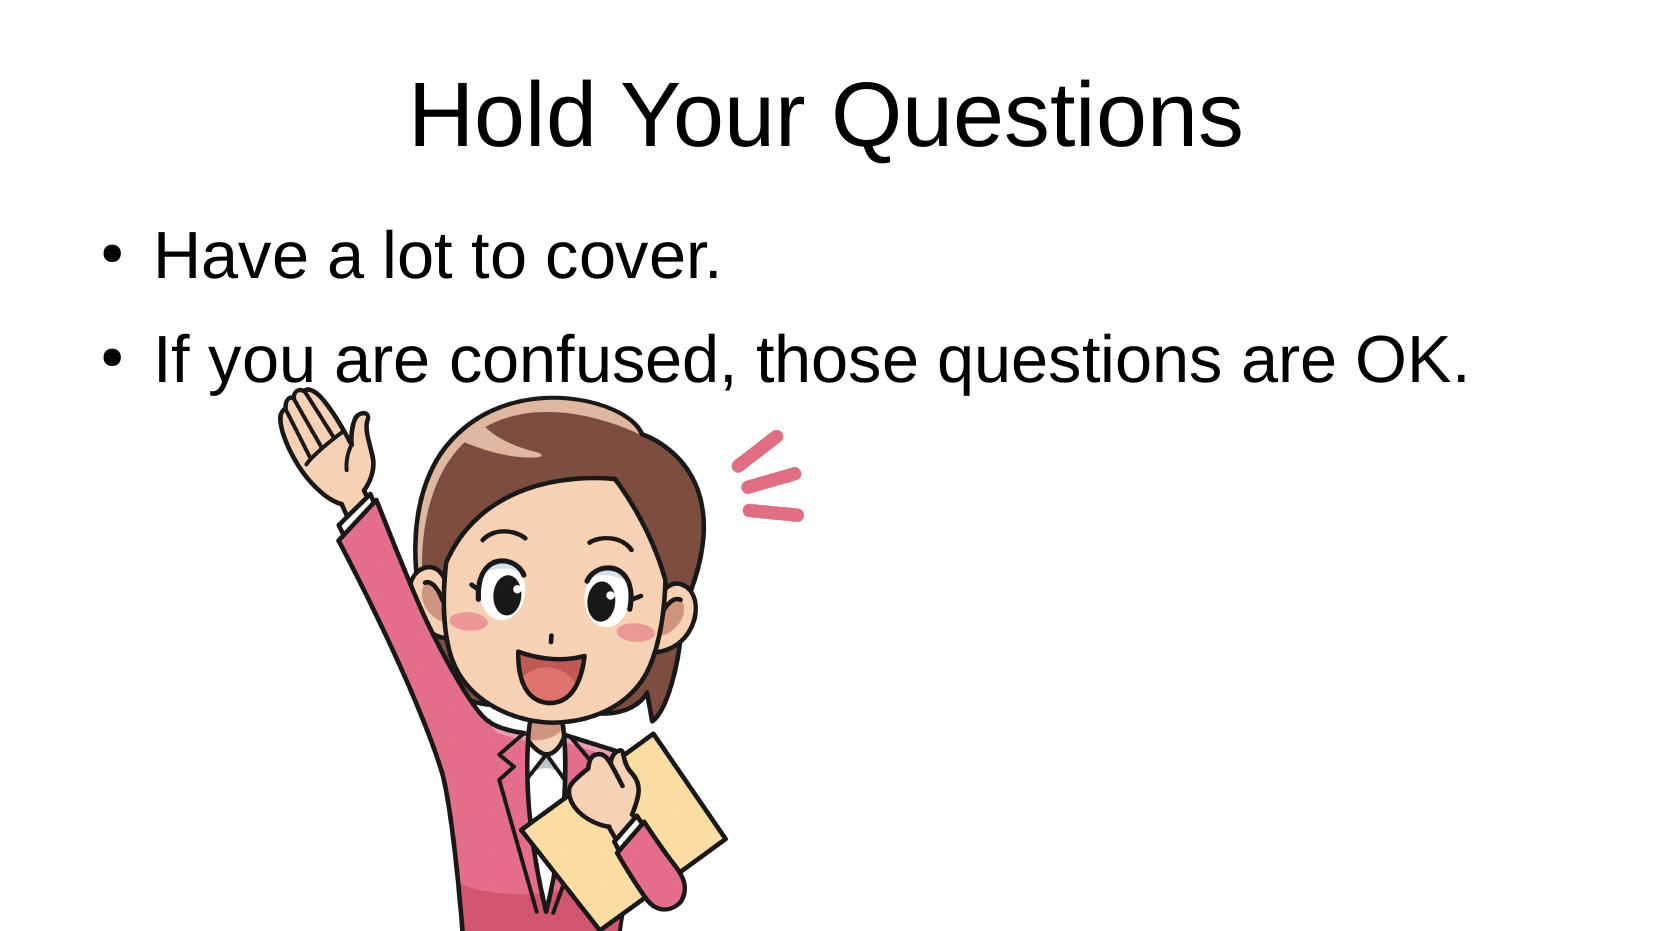

# Hold Your Questions
Have a lot to cover.
If you are confused, those questions are OK.